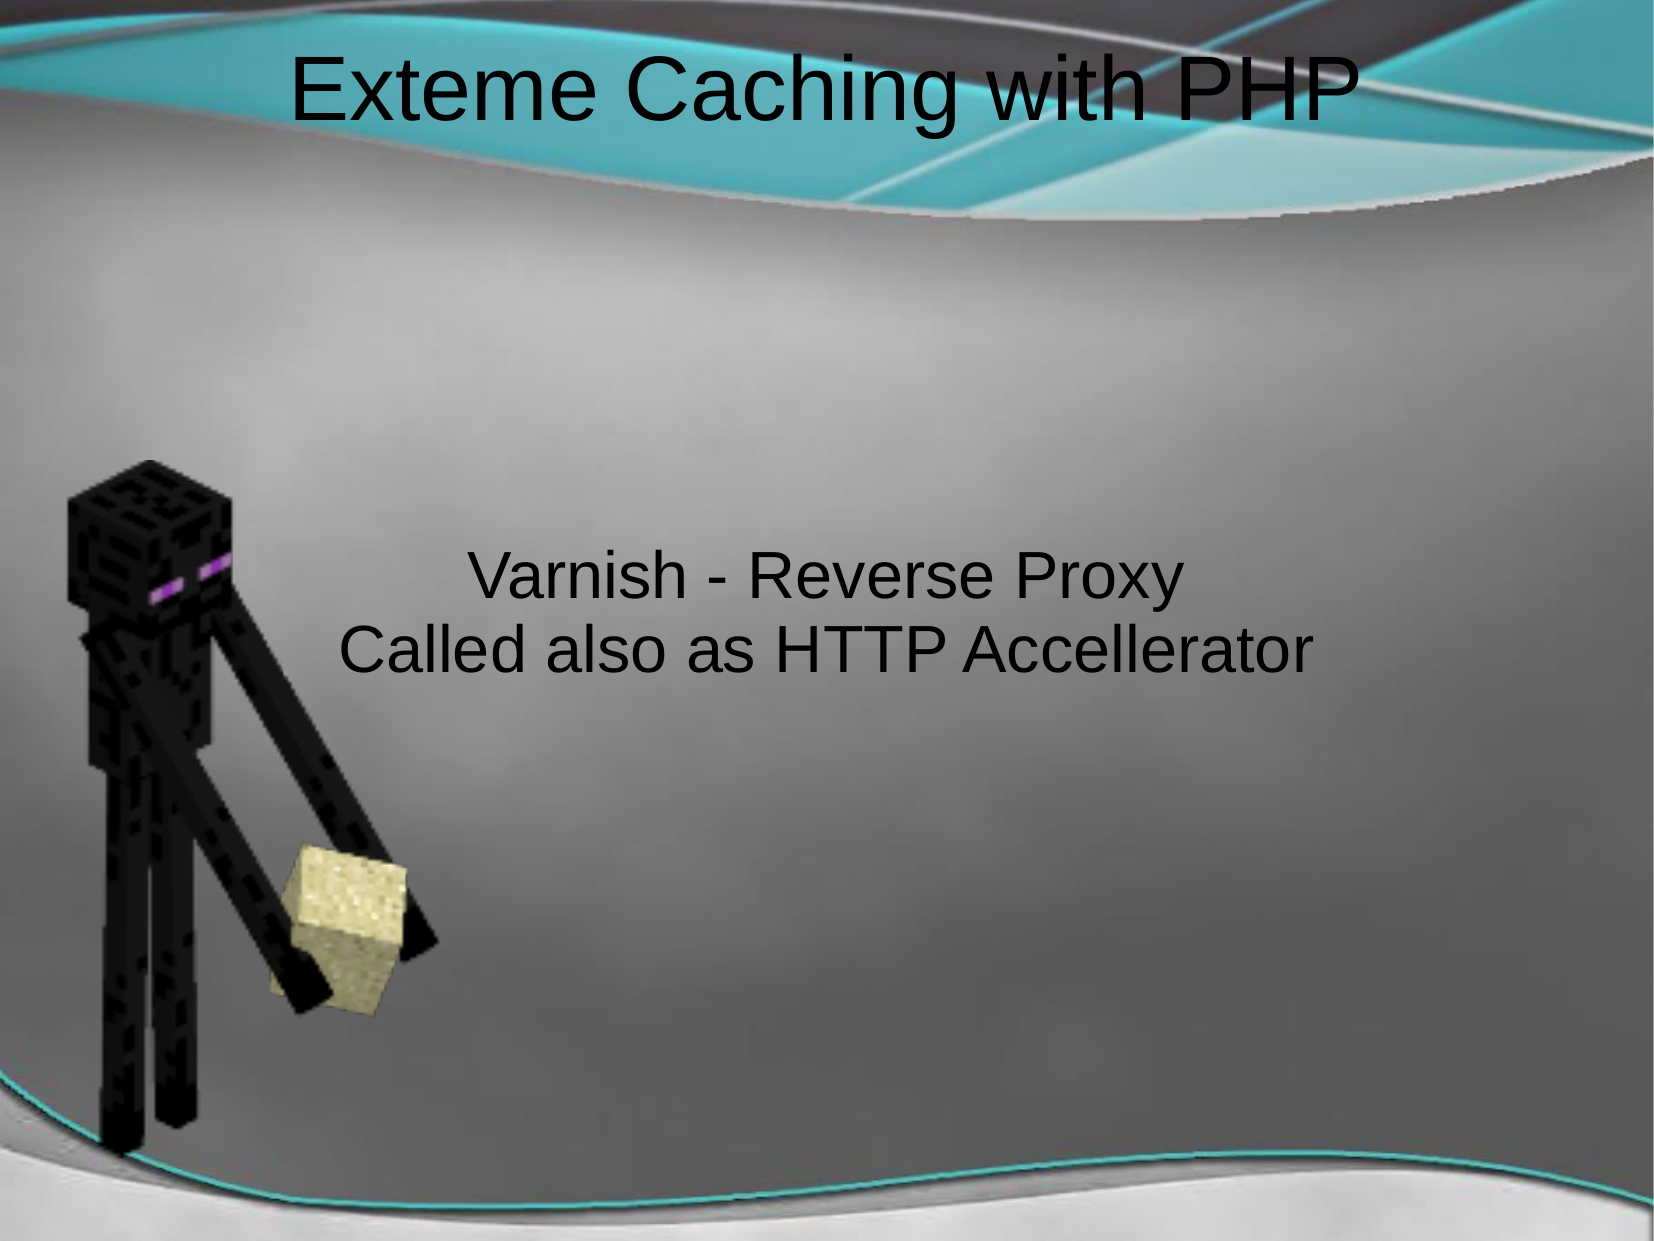

Exteme Caching with PHP
# Varnish - Reverse Proxy
Called also as HTTP Accellerator